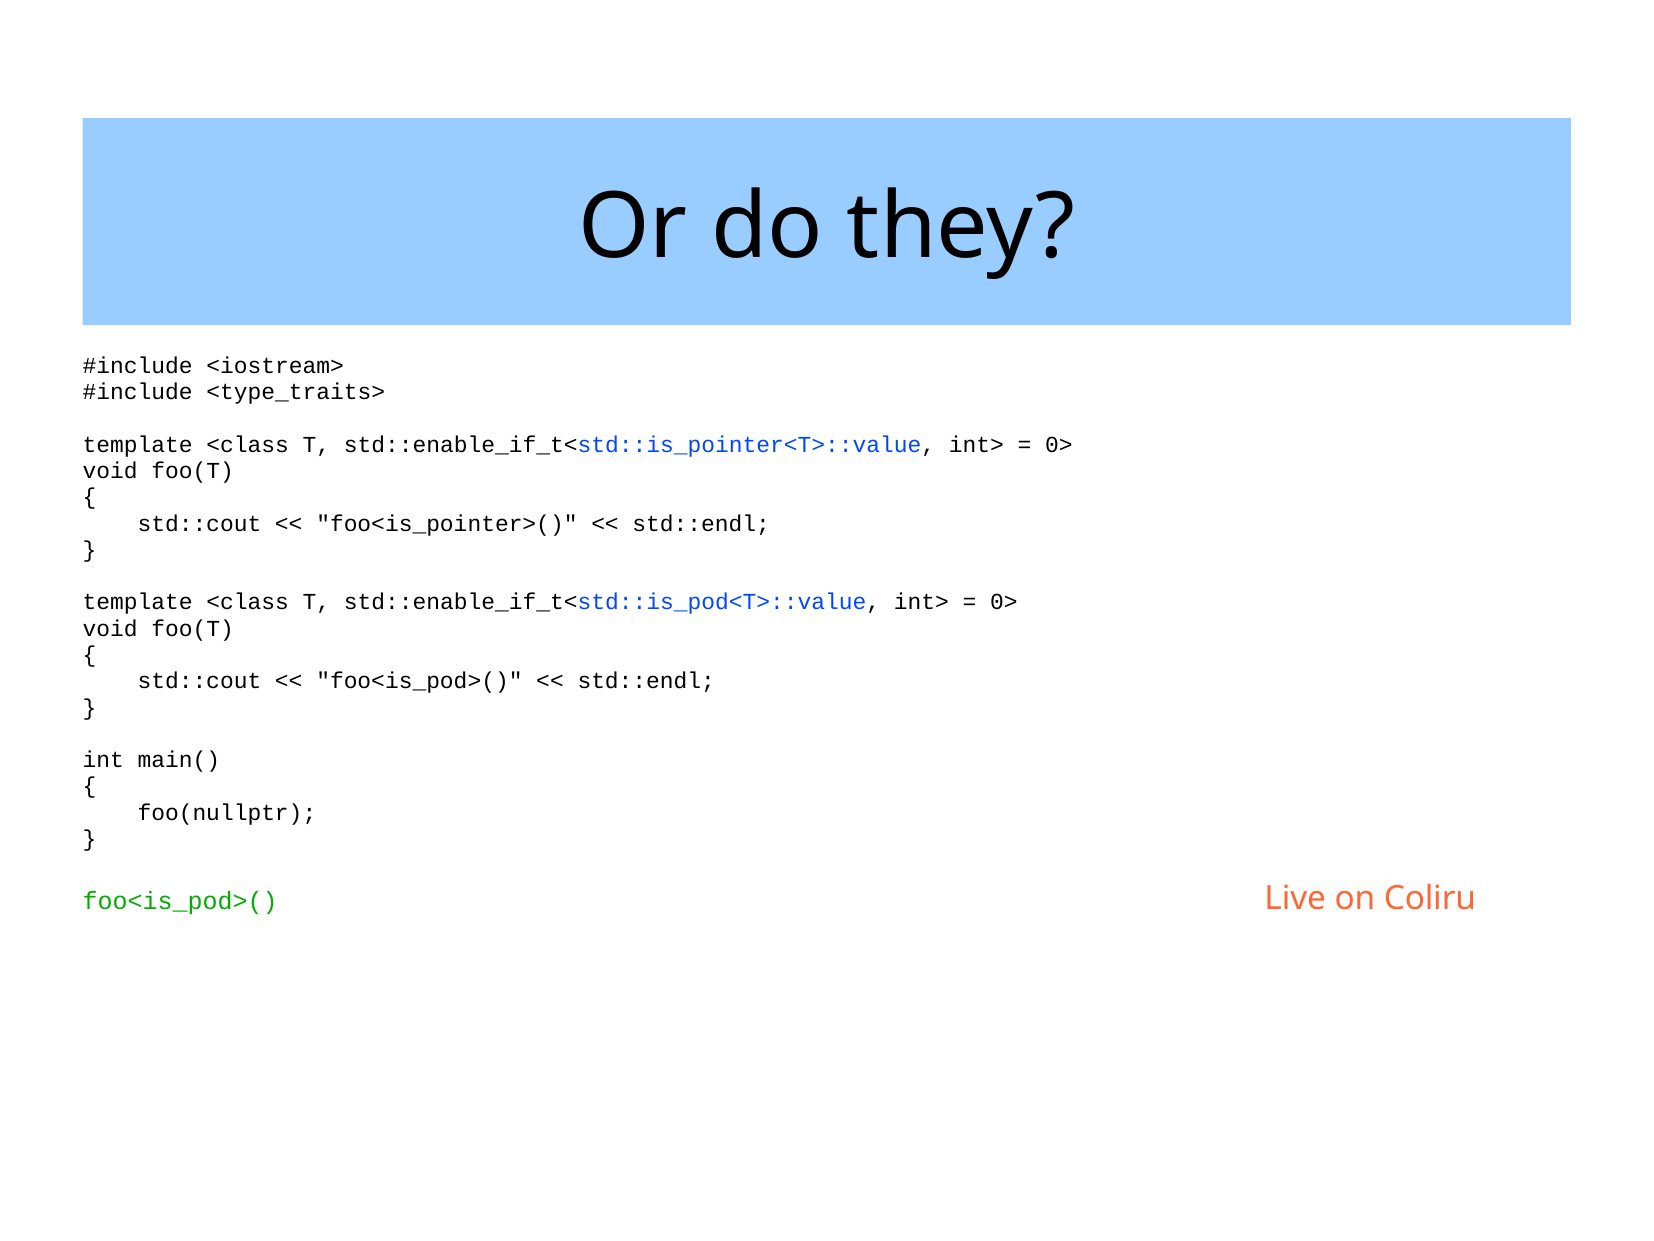

# Or do they?
#include <iostream>
#include <type_traits>
template <class T, std::enable_if_t<std::is_pointer<T>::value, int> = 0>
void foo(T)
{
 std::cout << "foo<is_pointer>()" << std::endl;
}
template <class T, std::enable_if_t<std::is_pod<T>::value, int> = 0>
void foo(T)
{
 std::cout << "foo<is_pod>()" << std::endl;
}
int main()
{
 foo(nullptr);
}
foo<is_pod>()	Live on Coliru